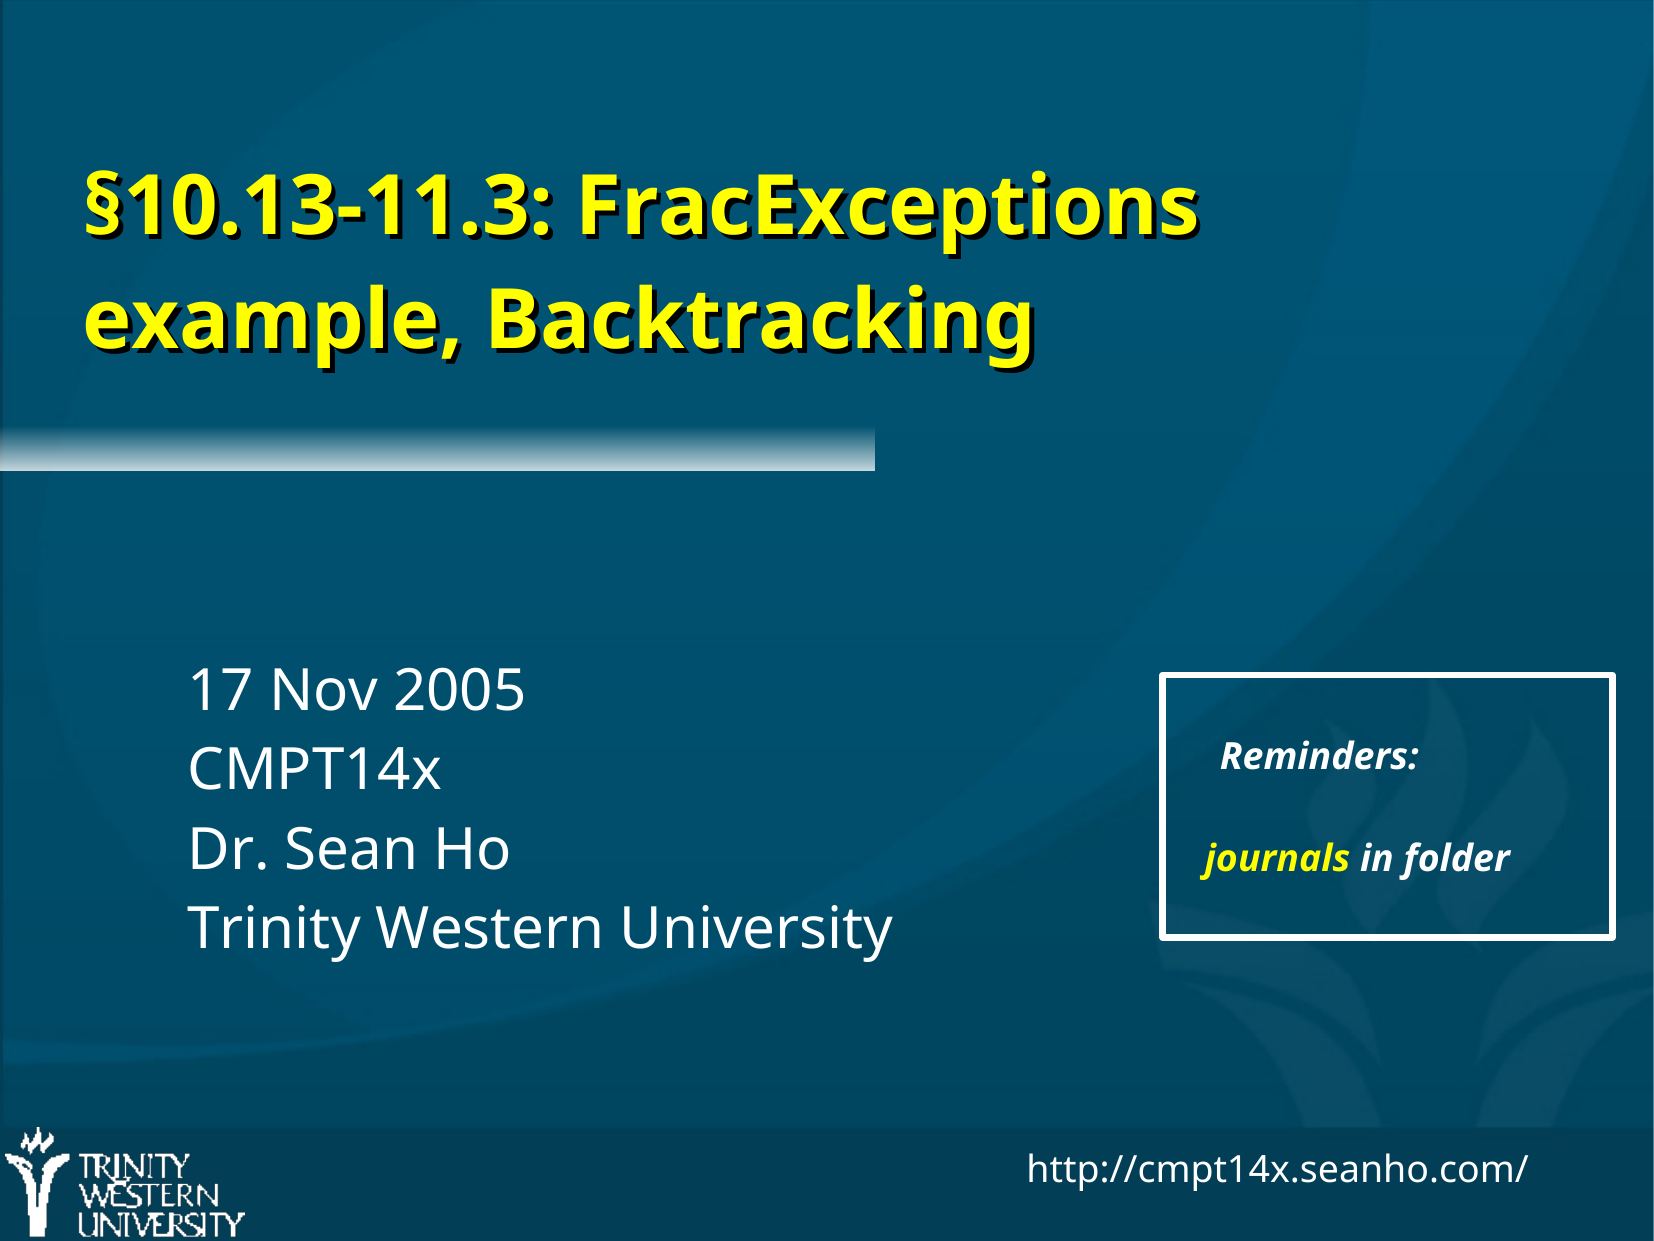

# §10.13-11.3: FracExceptions example, Backtracking
17 Nov 2005
CMPT14x
Dr. Sean Ho
Trinity Western University
Reminders:
journals in folder
http://cmpt14x.seanho.com/